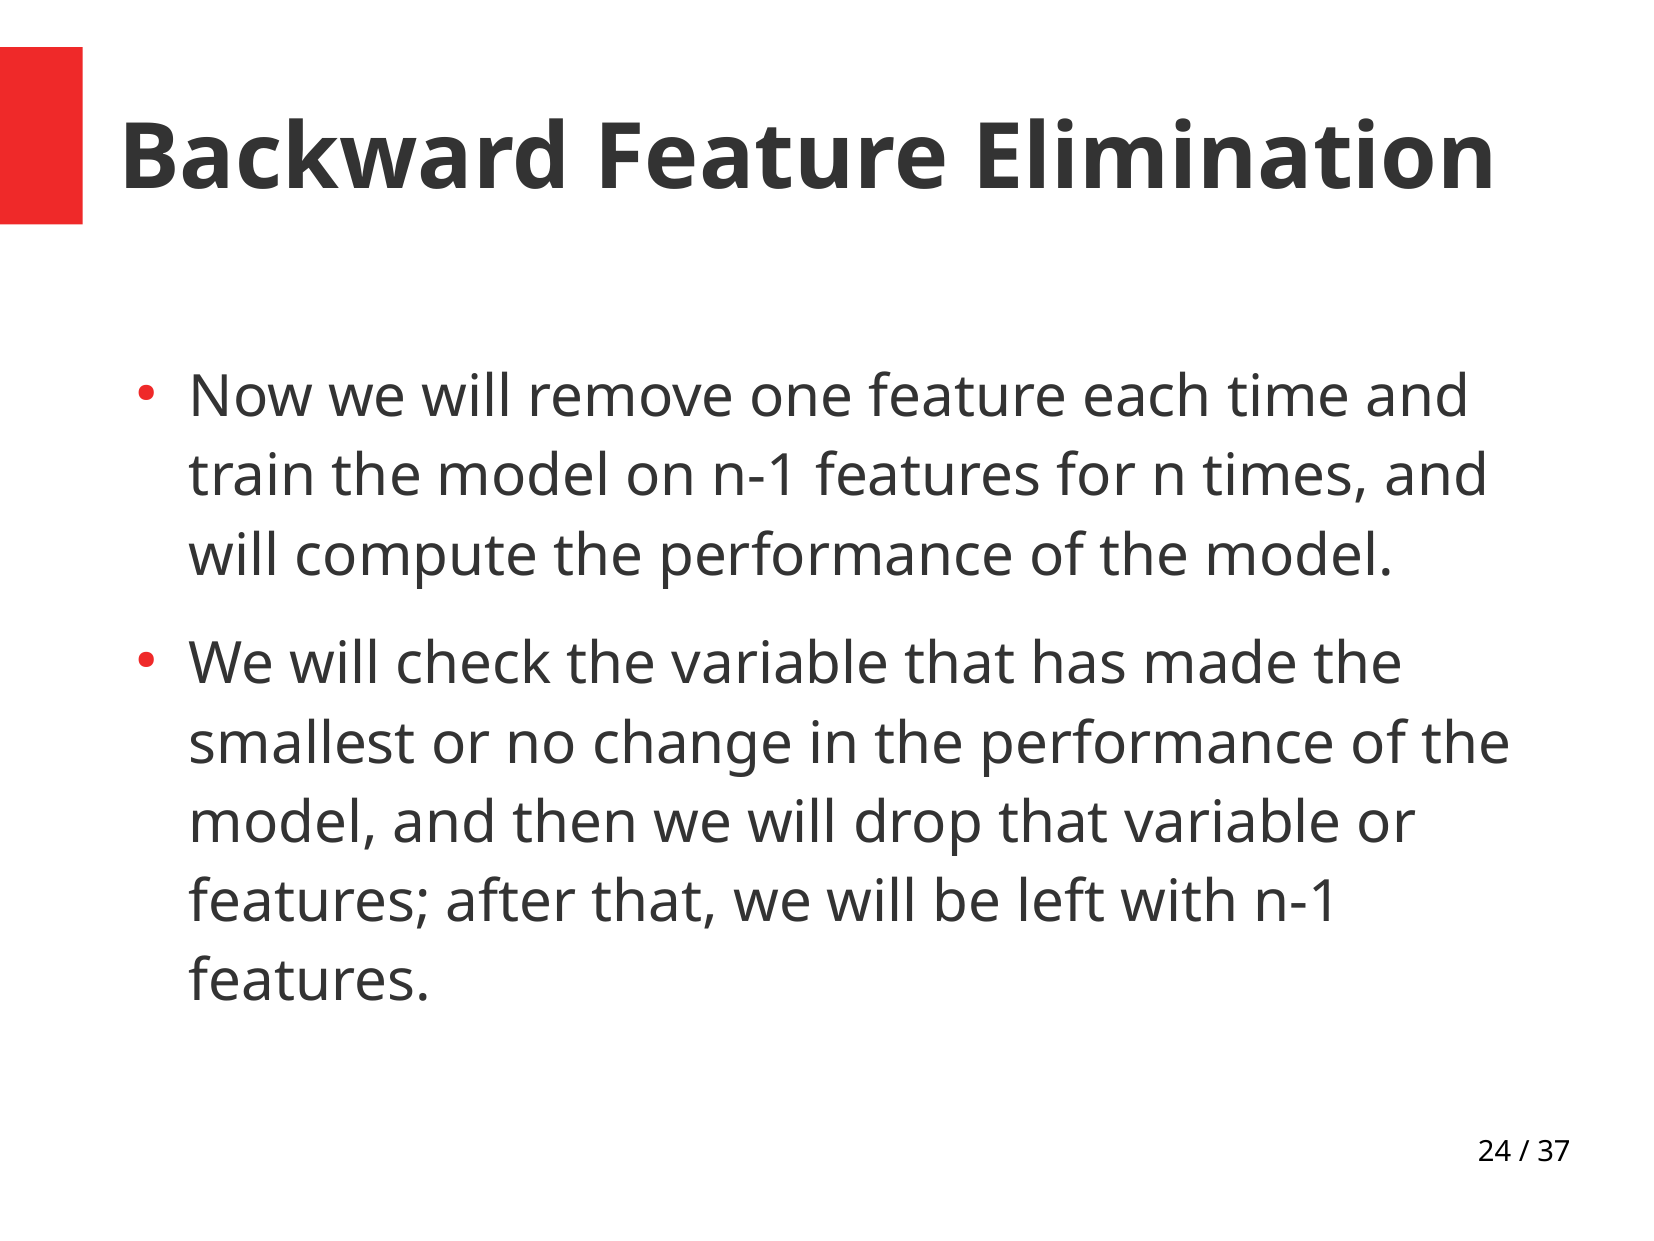

# Backward Feature Elimination
Now we will remove one feature each time and train the model on n-1 features for n times, and will compute the performance of the model.
We will check the variable that has made the smallest or no change in the performance of the model, and then we will drop that variable or features; after that, we will be left with n-1 features.
24